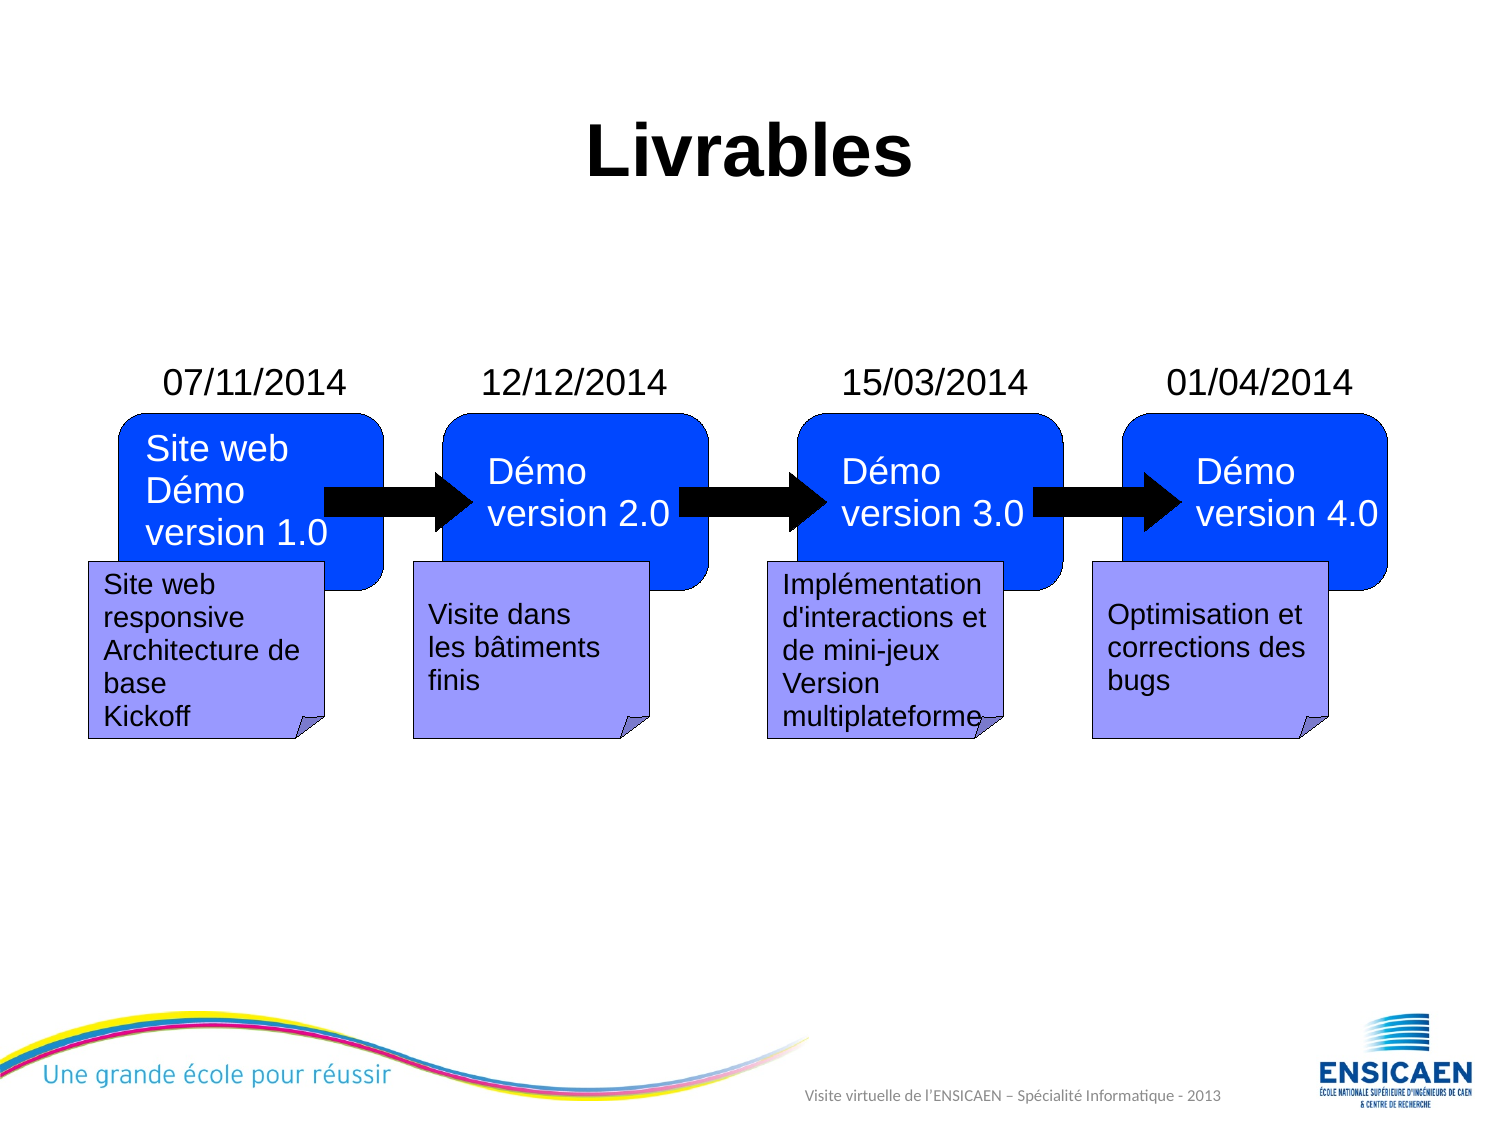

# Livrables
07/11/2014
12/12/2014
15/03/2014
01/04/2014
Site web
Démo version 1.0
Démo version 2.0
Démo version 3.0
Démo version 4.0
Site web responsive
Architecture de base
Kickoff
Implémentation d'interactions et de mini-jeux
Version multiplateforme
Visite dans les bâtiments finis
Optimisation et corrections des bugs